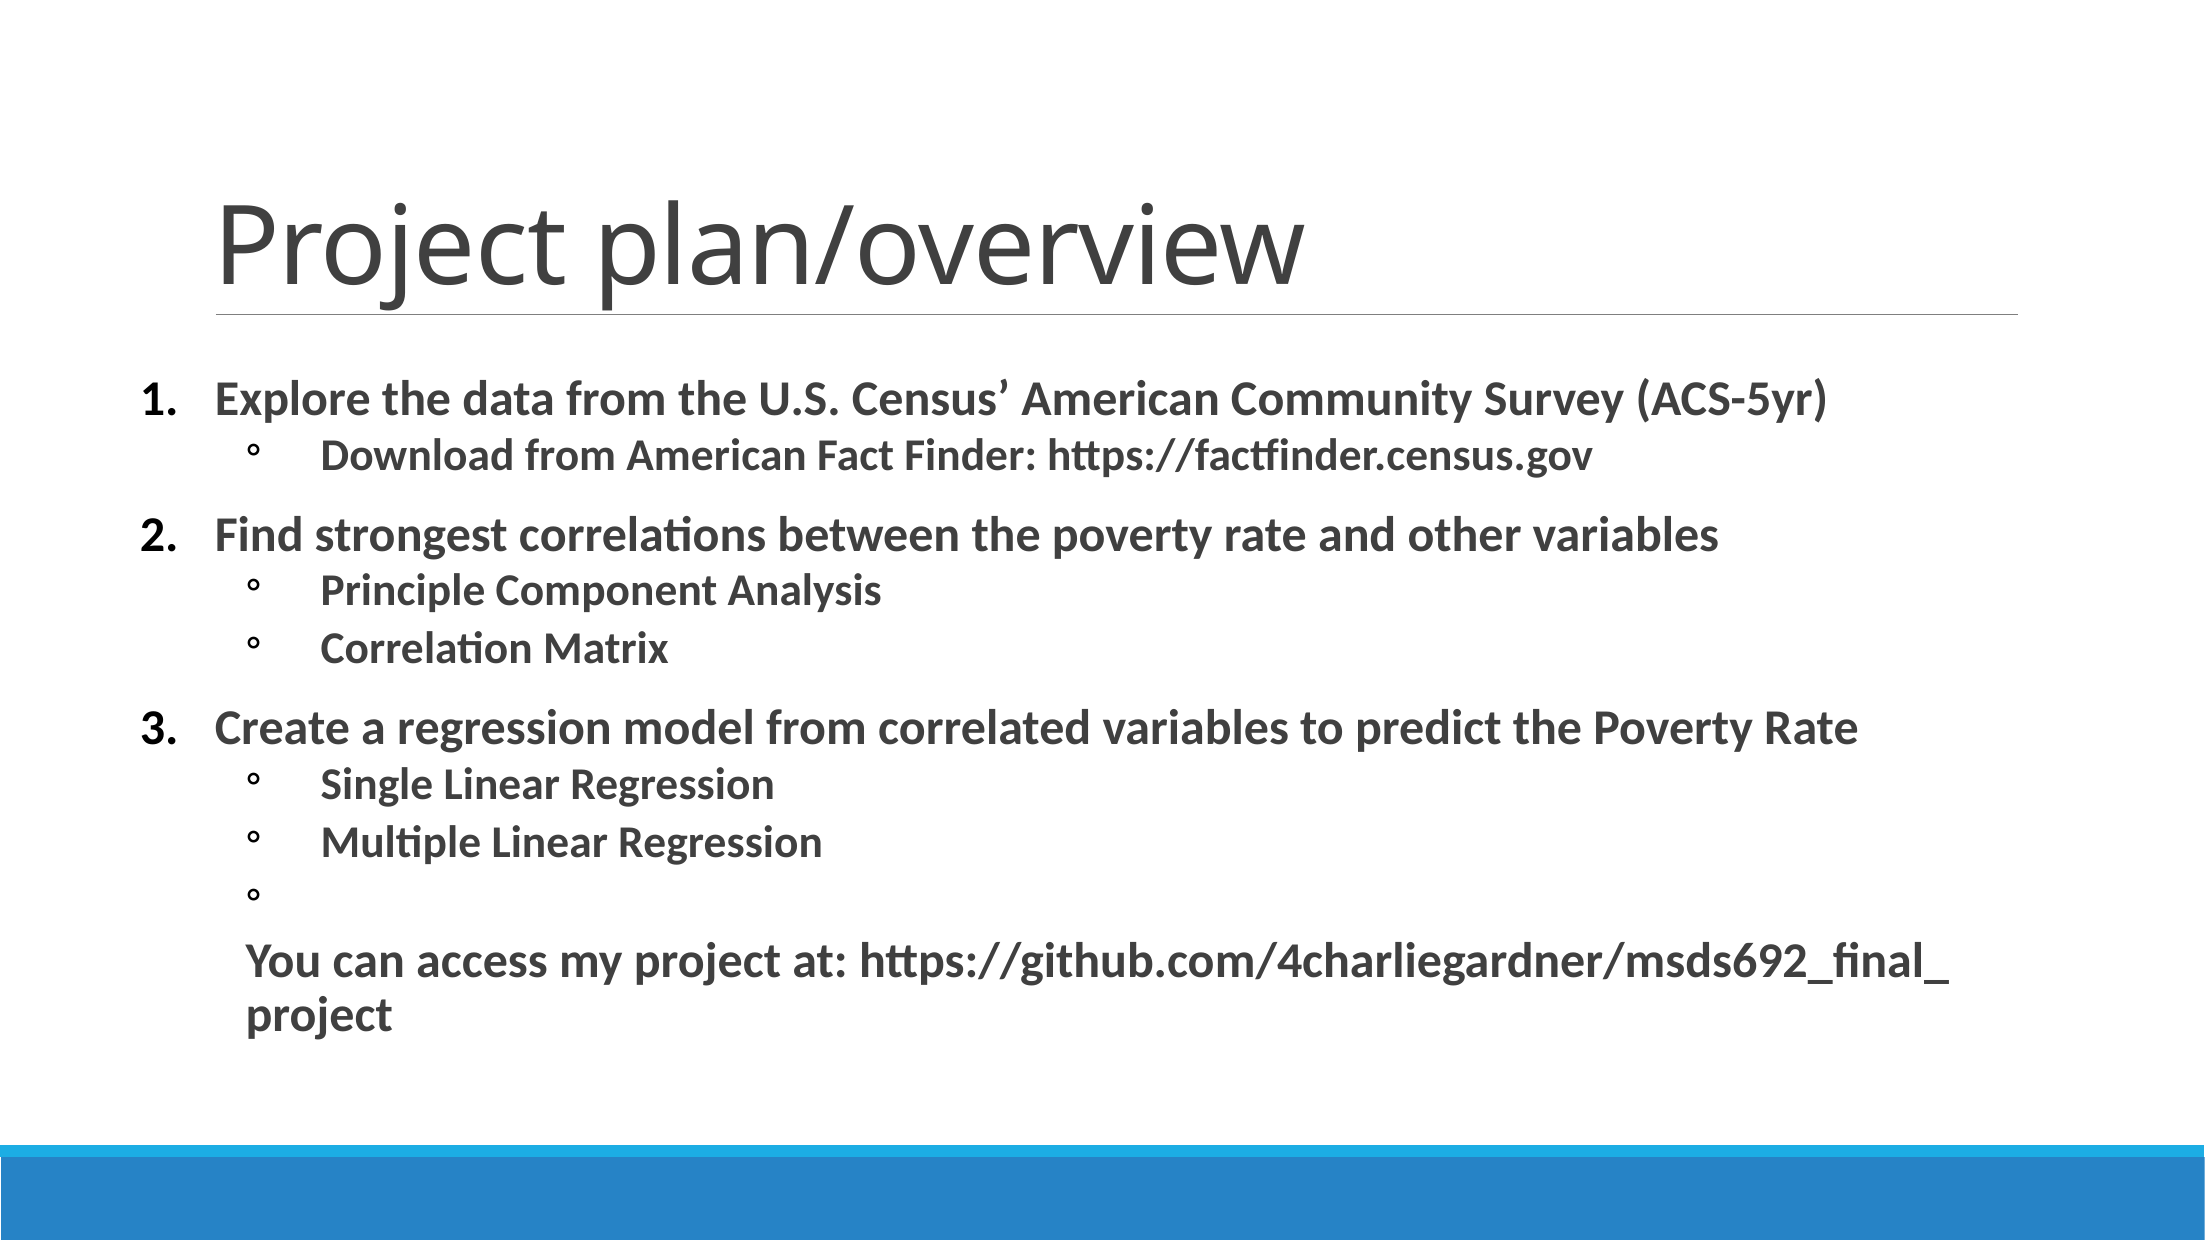

# Project plan/overview
Explore the data from the U.S. Census’ American Community Survey (ACS-5yr)
Download from American Fact Finder: https://factfinder.census.gov
Find strongest correlations between the poverty rate and other variables
Principle Component Analysis
Correlation Matrix
Create a regression model from correlated variables to predict the Poverty Rate
Single Linear Regression
Multiple Linear Regression
You can access my project at: https://github.com/4charliegardner/msds692_final_project